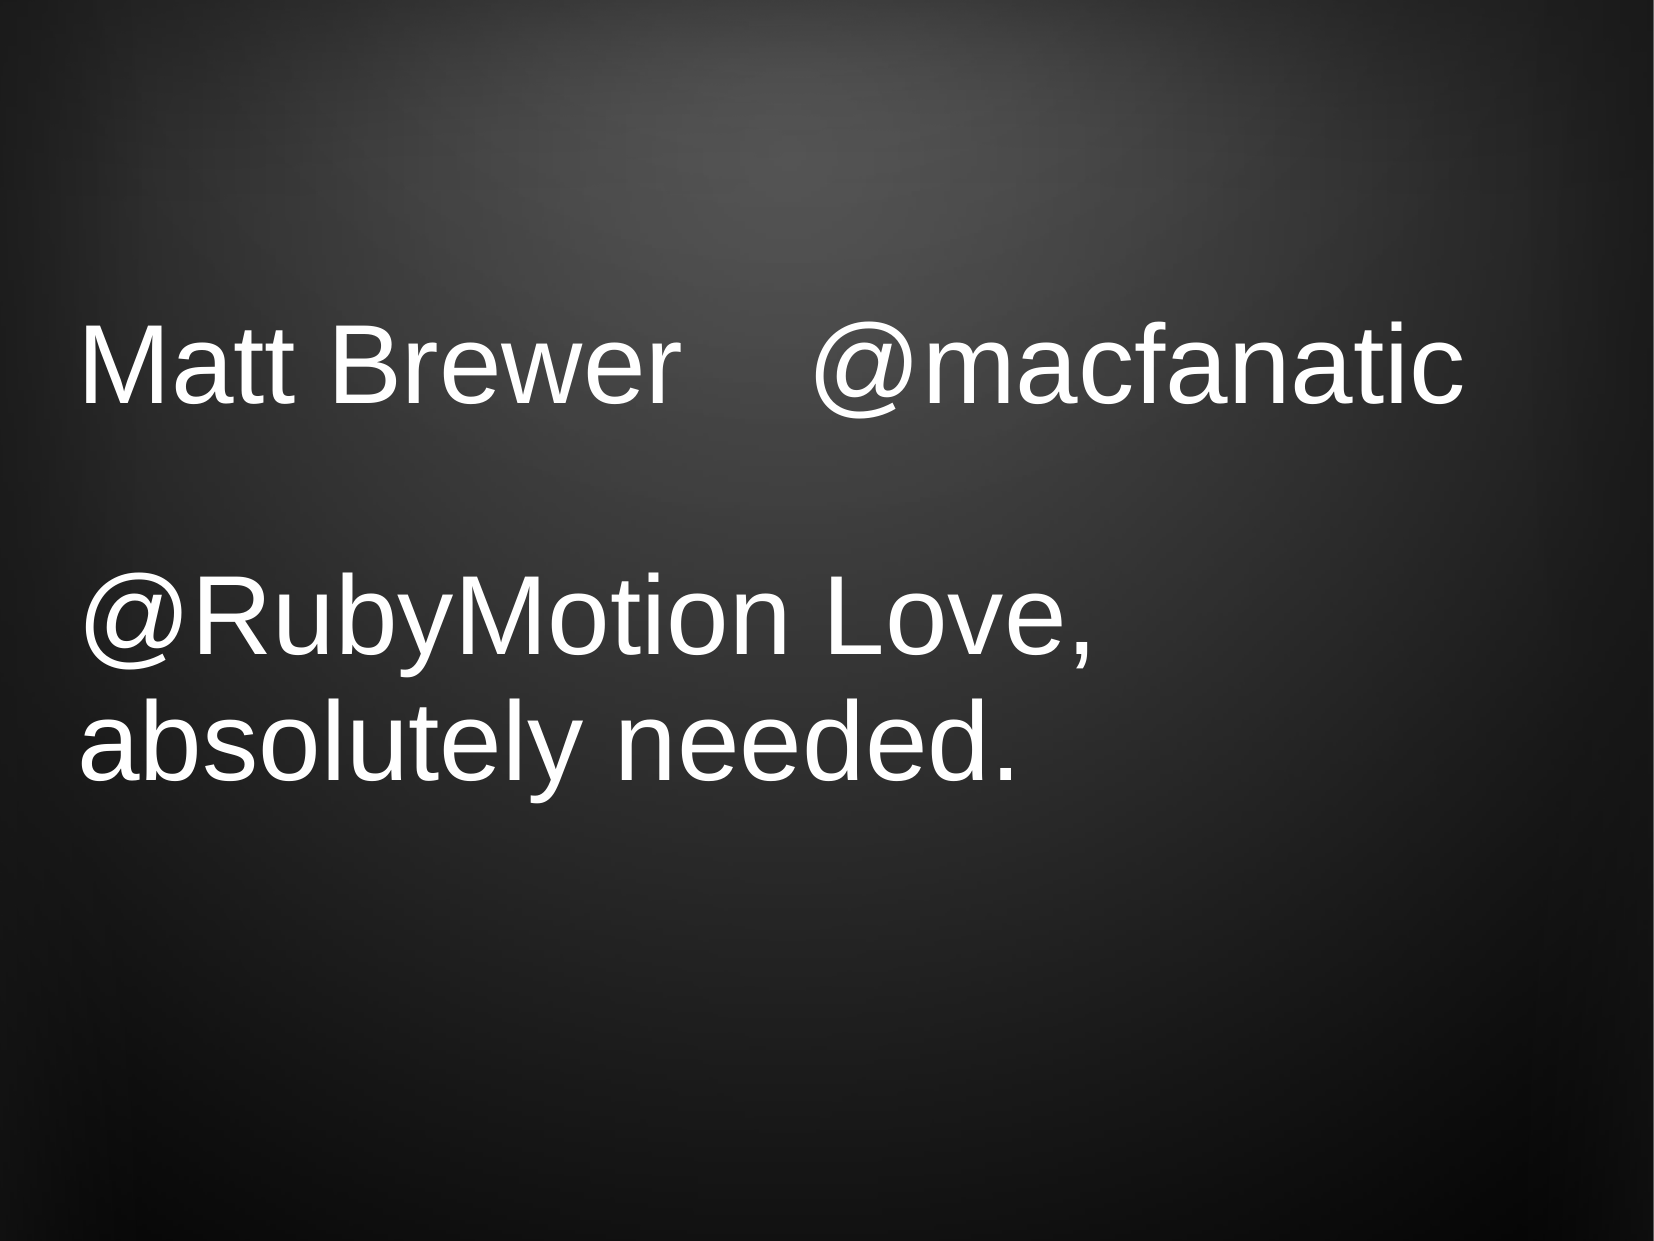

Matt Brewer @macfanatic
@RubyMotion Love, absolutely needed.